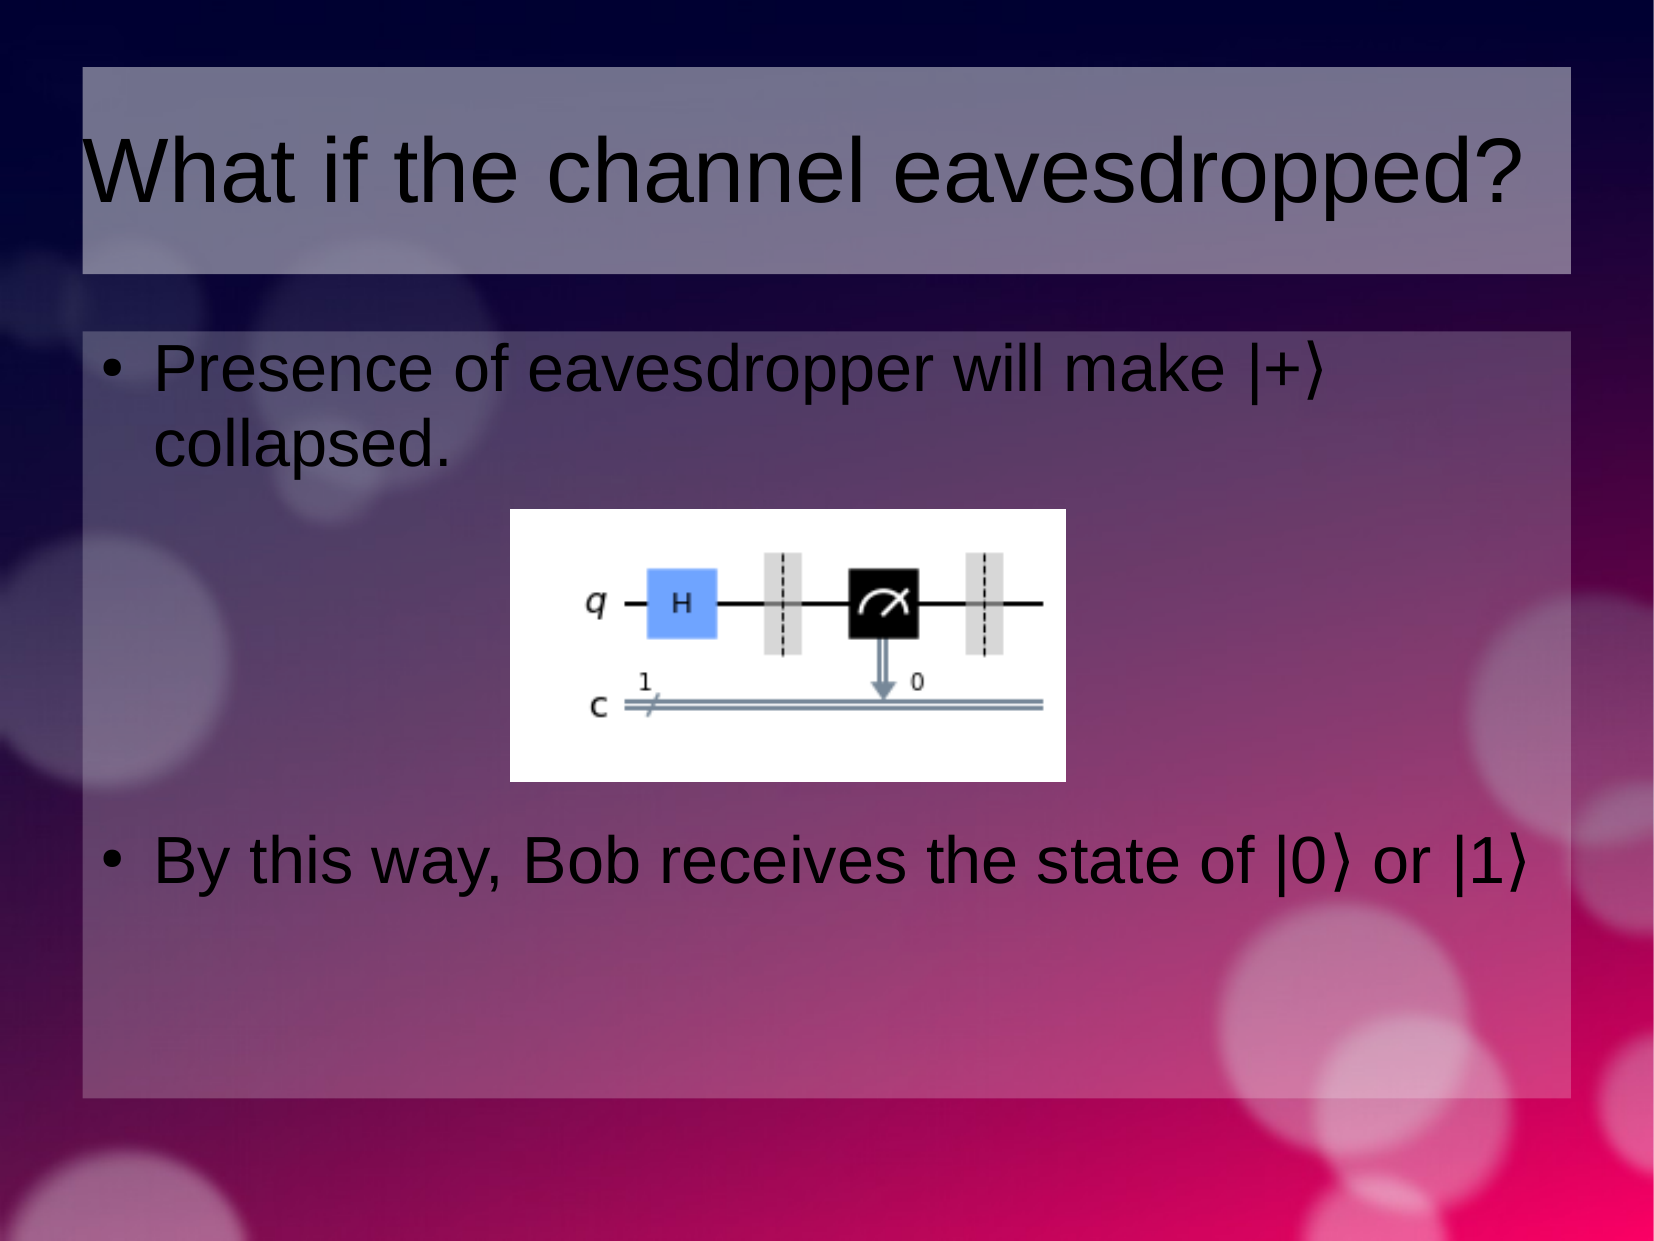

# What if the channel eavesdropped?
Presence of eavesdropper will make |+⟩ collapsed.
By this way, Bob receives the state of |0⟩ or |1⟩